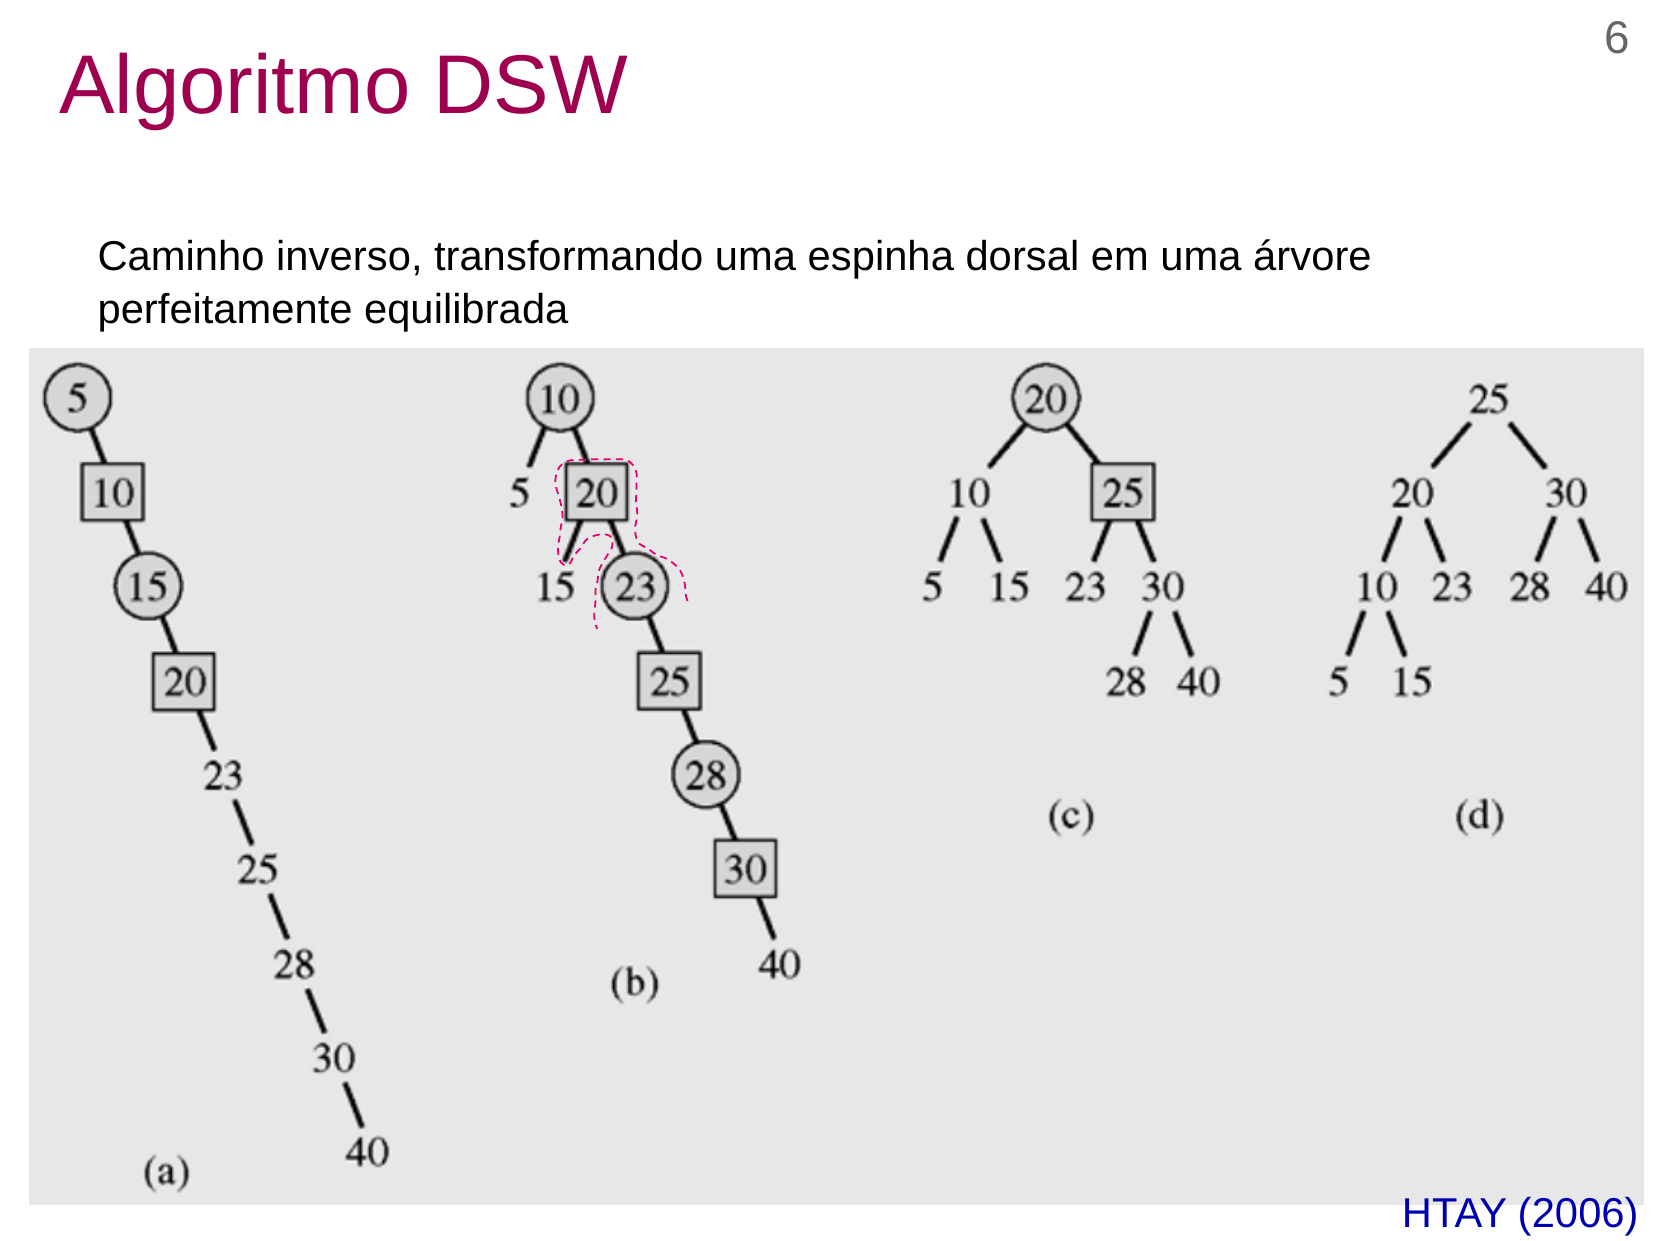

6
# Algoritmo DSW
Caminho inverso, transformando uma espinha dorsal em uma árvore perfeitamente equilibrada
HTAY (2006)